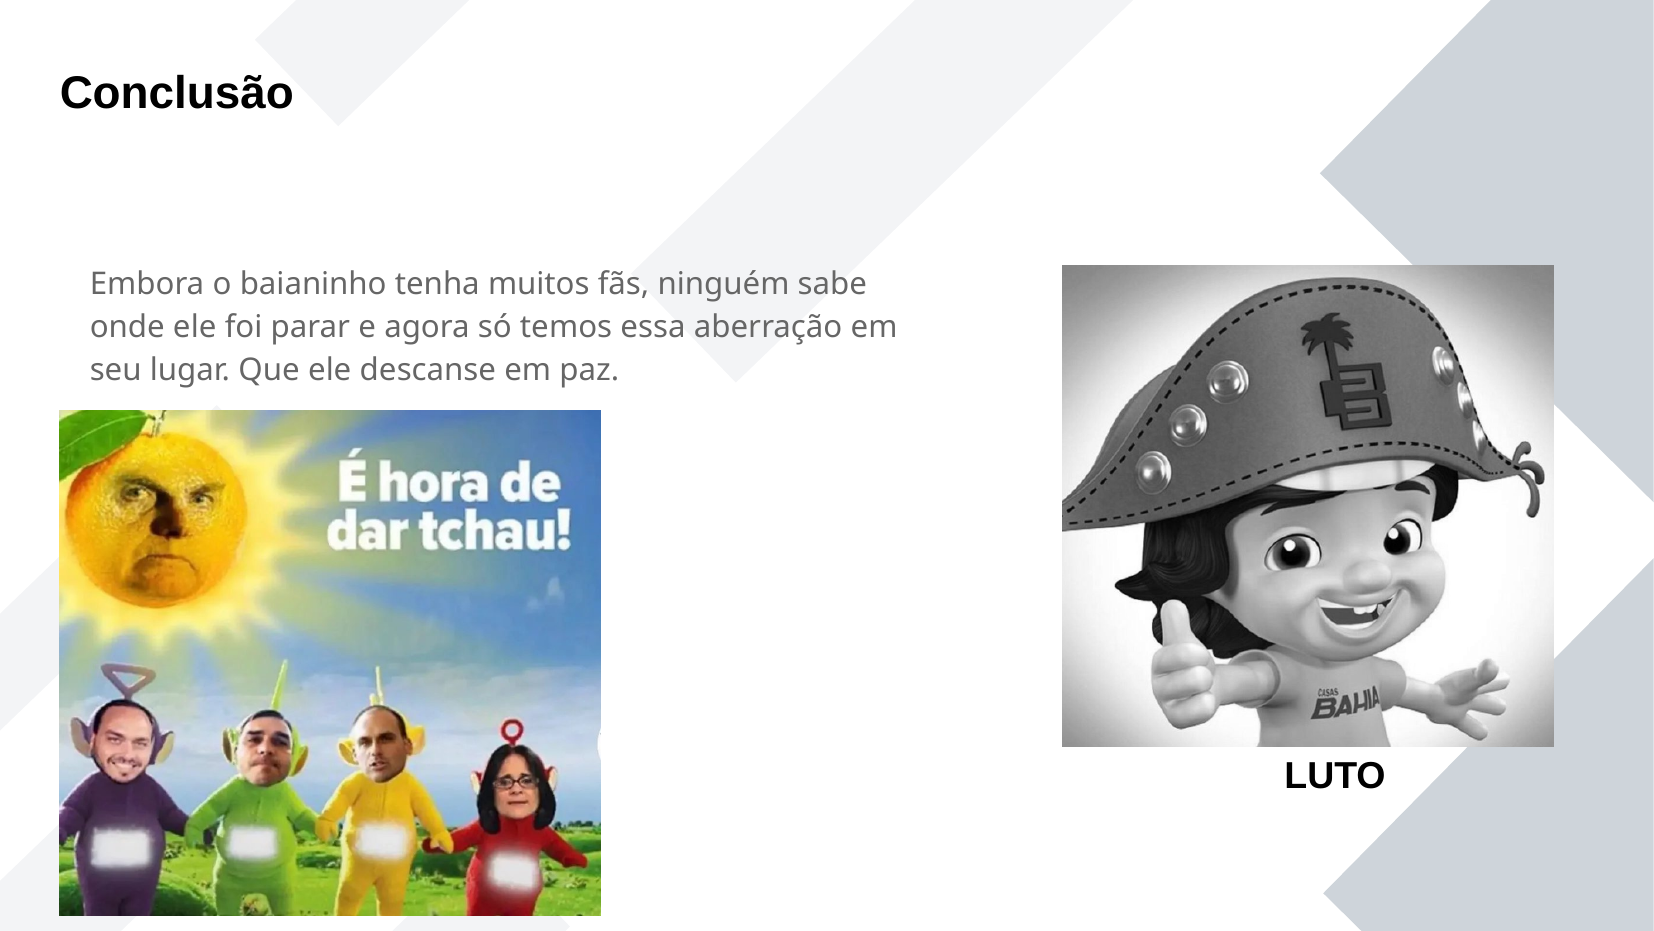

Conclusão
Embora o baianinho tenha muitos fãs, ninguém sabe onde ele foi parar e agora só temos essa aberração em seu lugar. Que ele descanse em paz.
LUTO